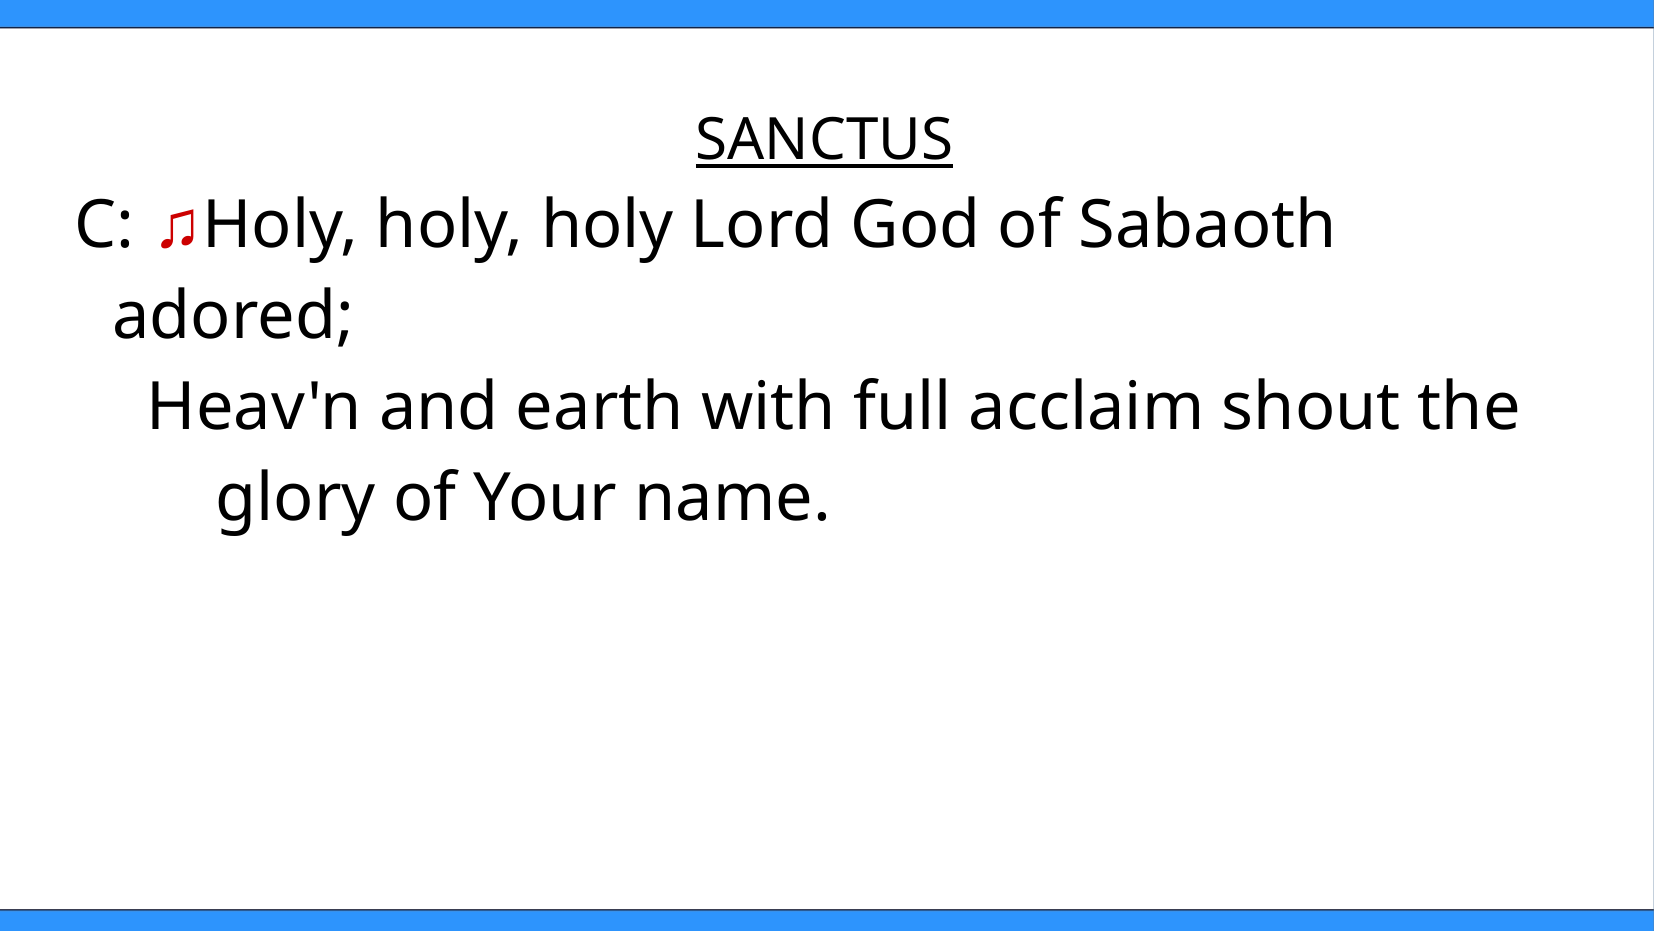

SANCTUS
C: ♫Holy, holy, holy Lord God of Sabaoth adored;
 Heav'n and earth with full acclaim shout the
 glory of Your name.